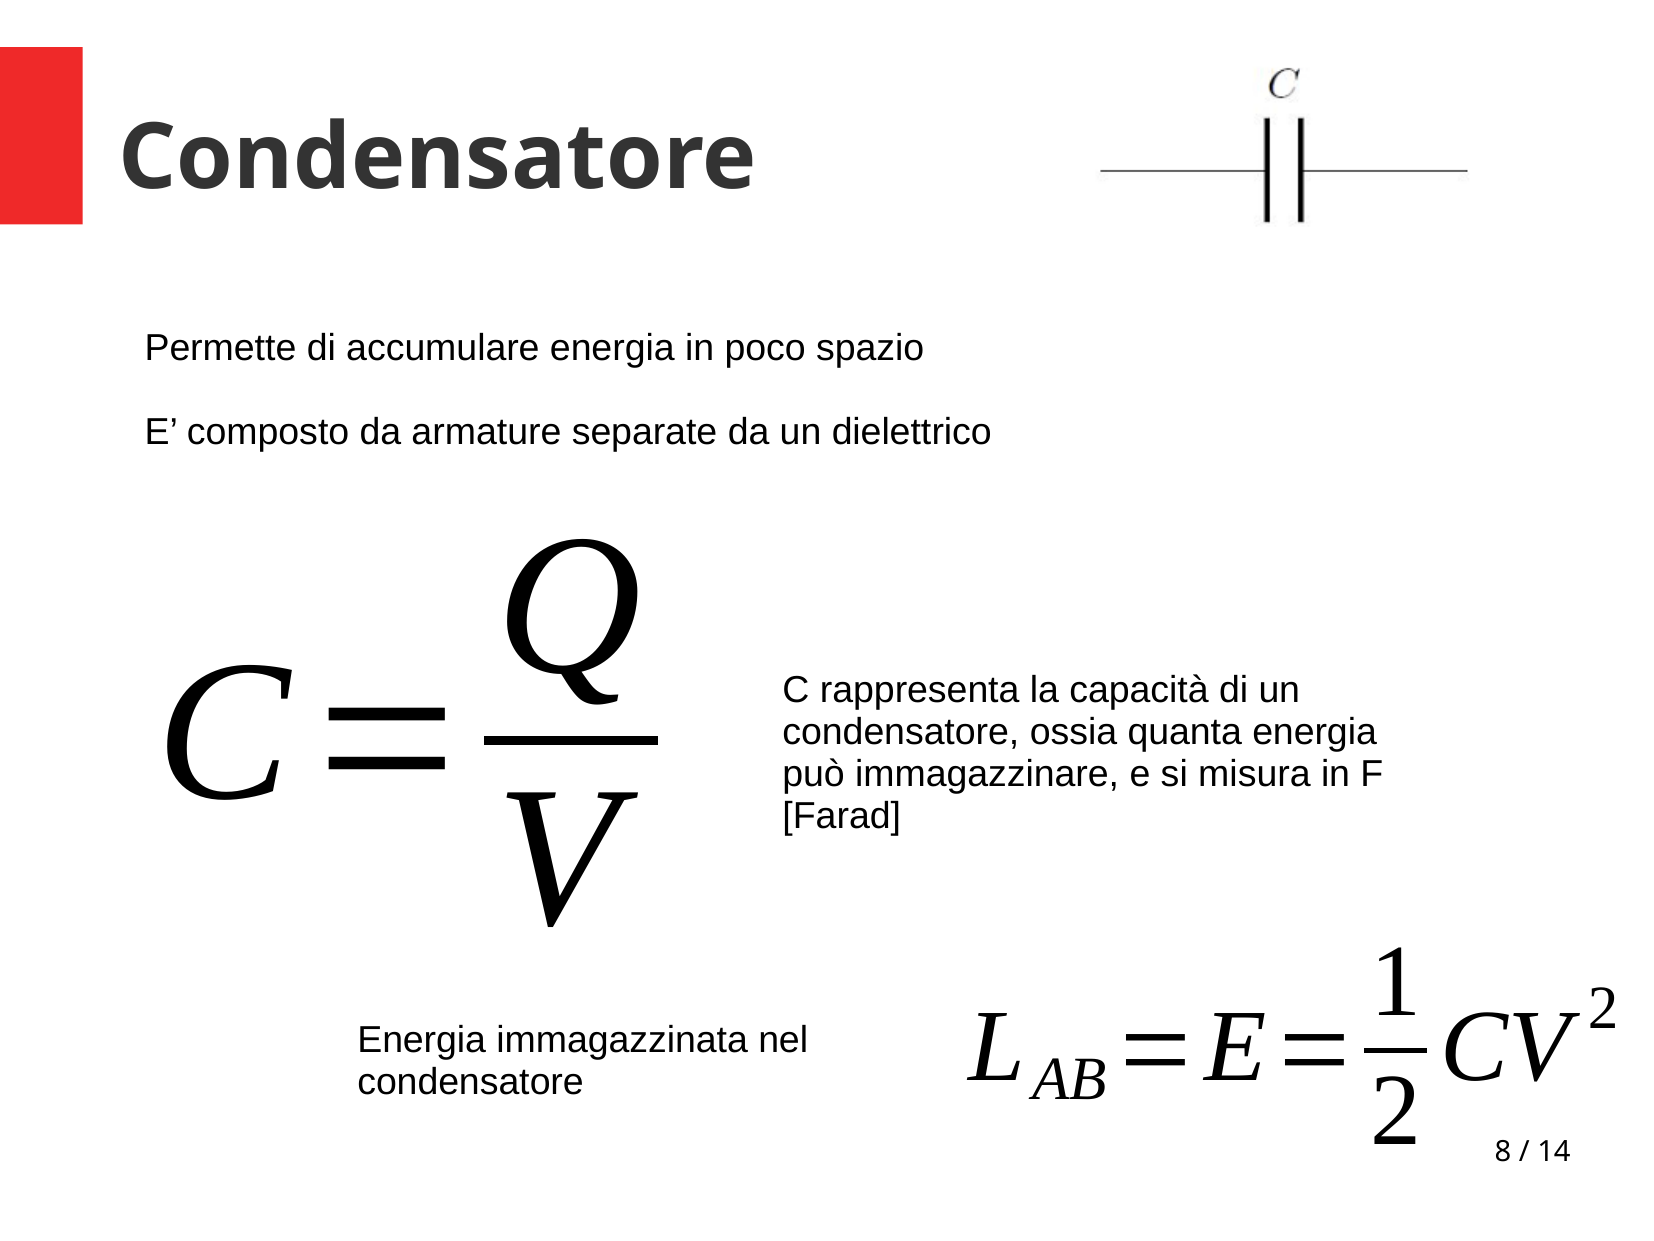

# Condensatore
Permette di accumulare energia in poco spazio
E’ composto da armature separate da un dielettrico
C rappresenta la capacità di un condensatore, ossia quanta energia può immagazzinare, e si misura in F [Farad]
Energia immagazzinata nel condensatore
8